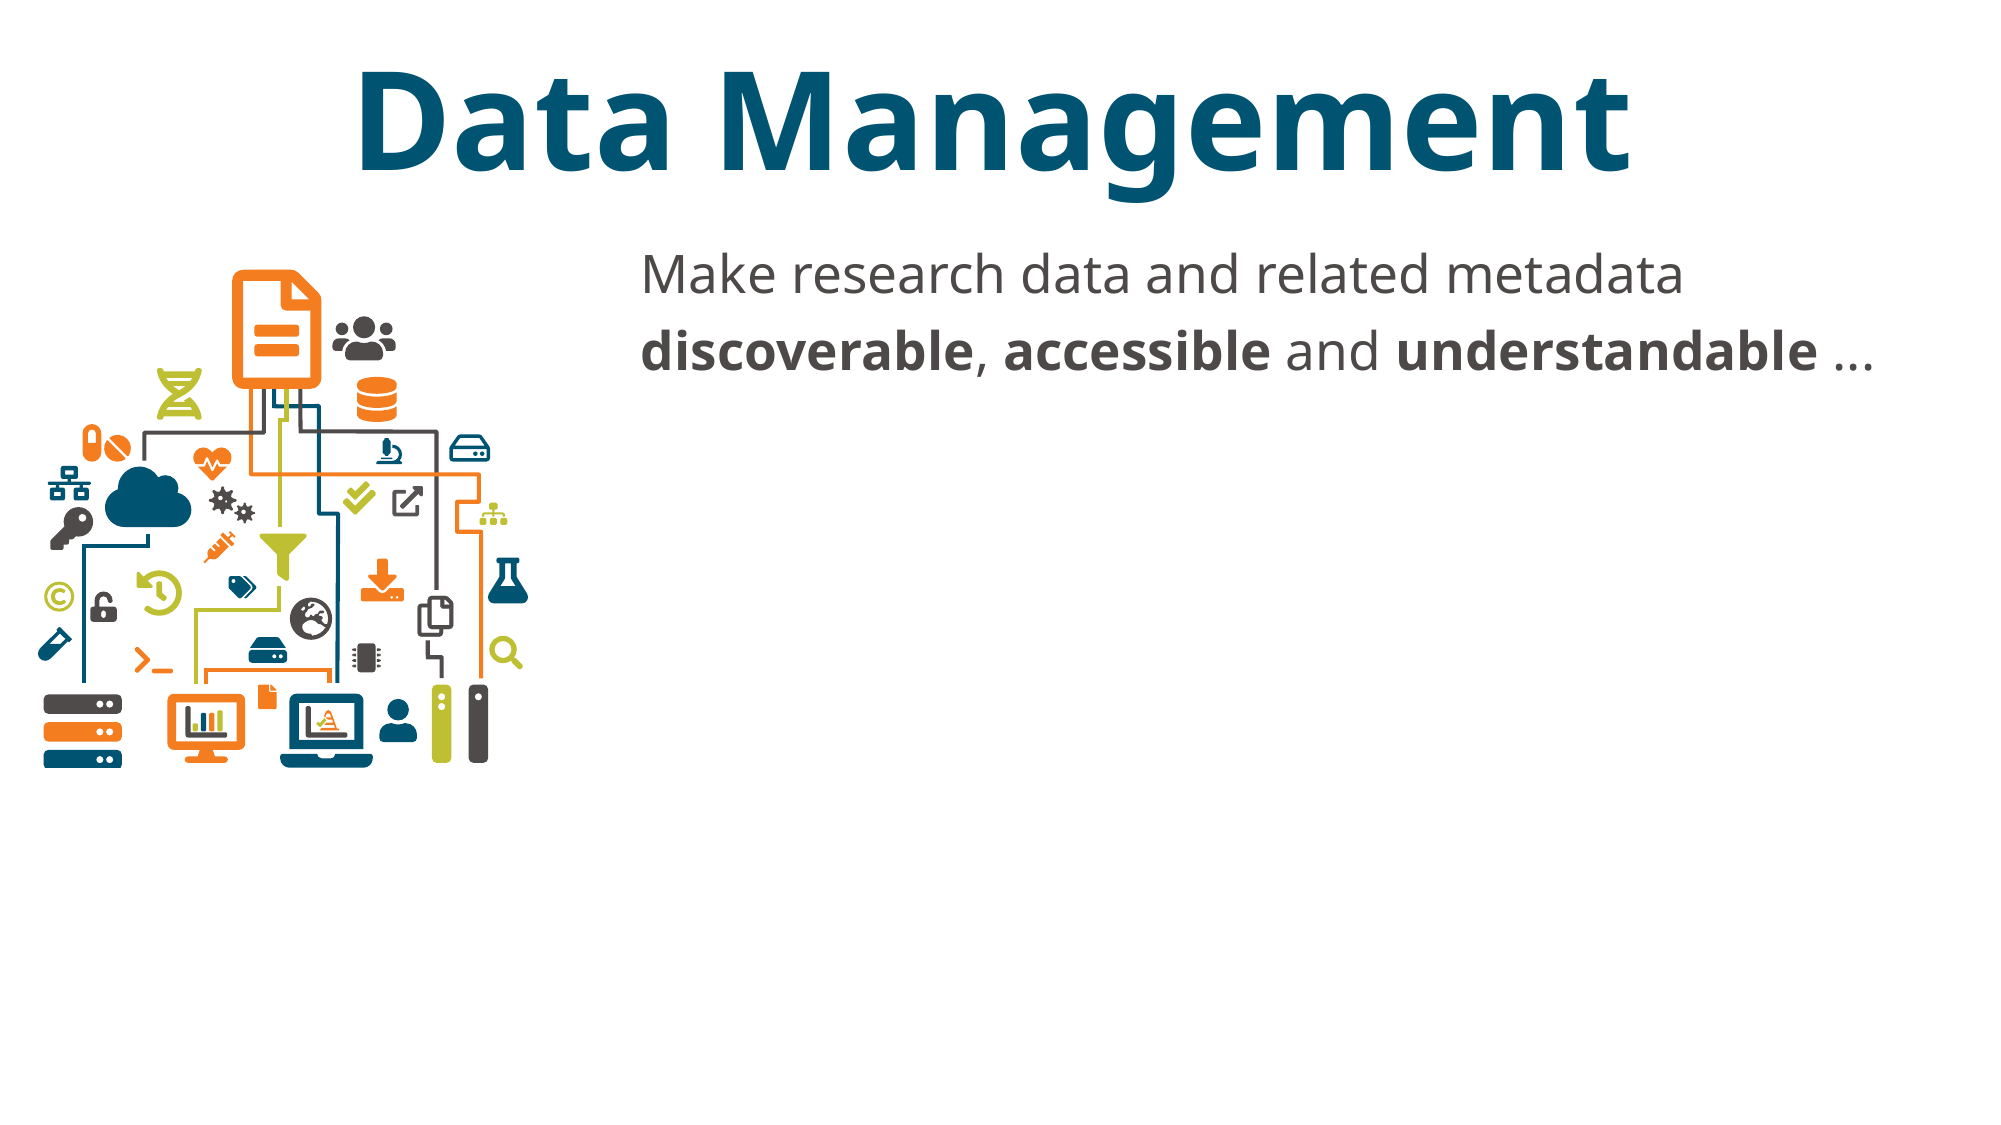

Data Management
# Make research data and related metadata discoverable, accessible and understandable ...
...	today, tomorrow, and well into the
	future.
... across geographical distances.
... enabling efficient collaboration;
even across disciplines.